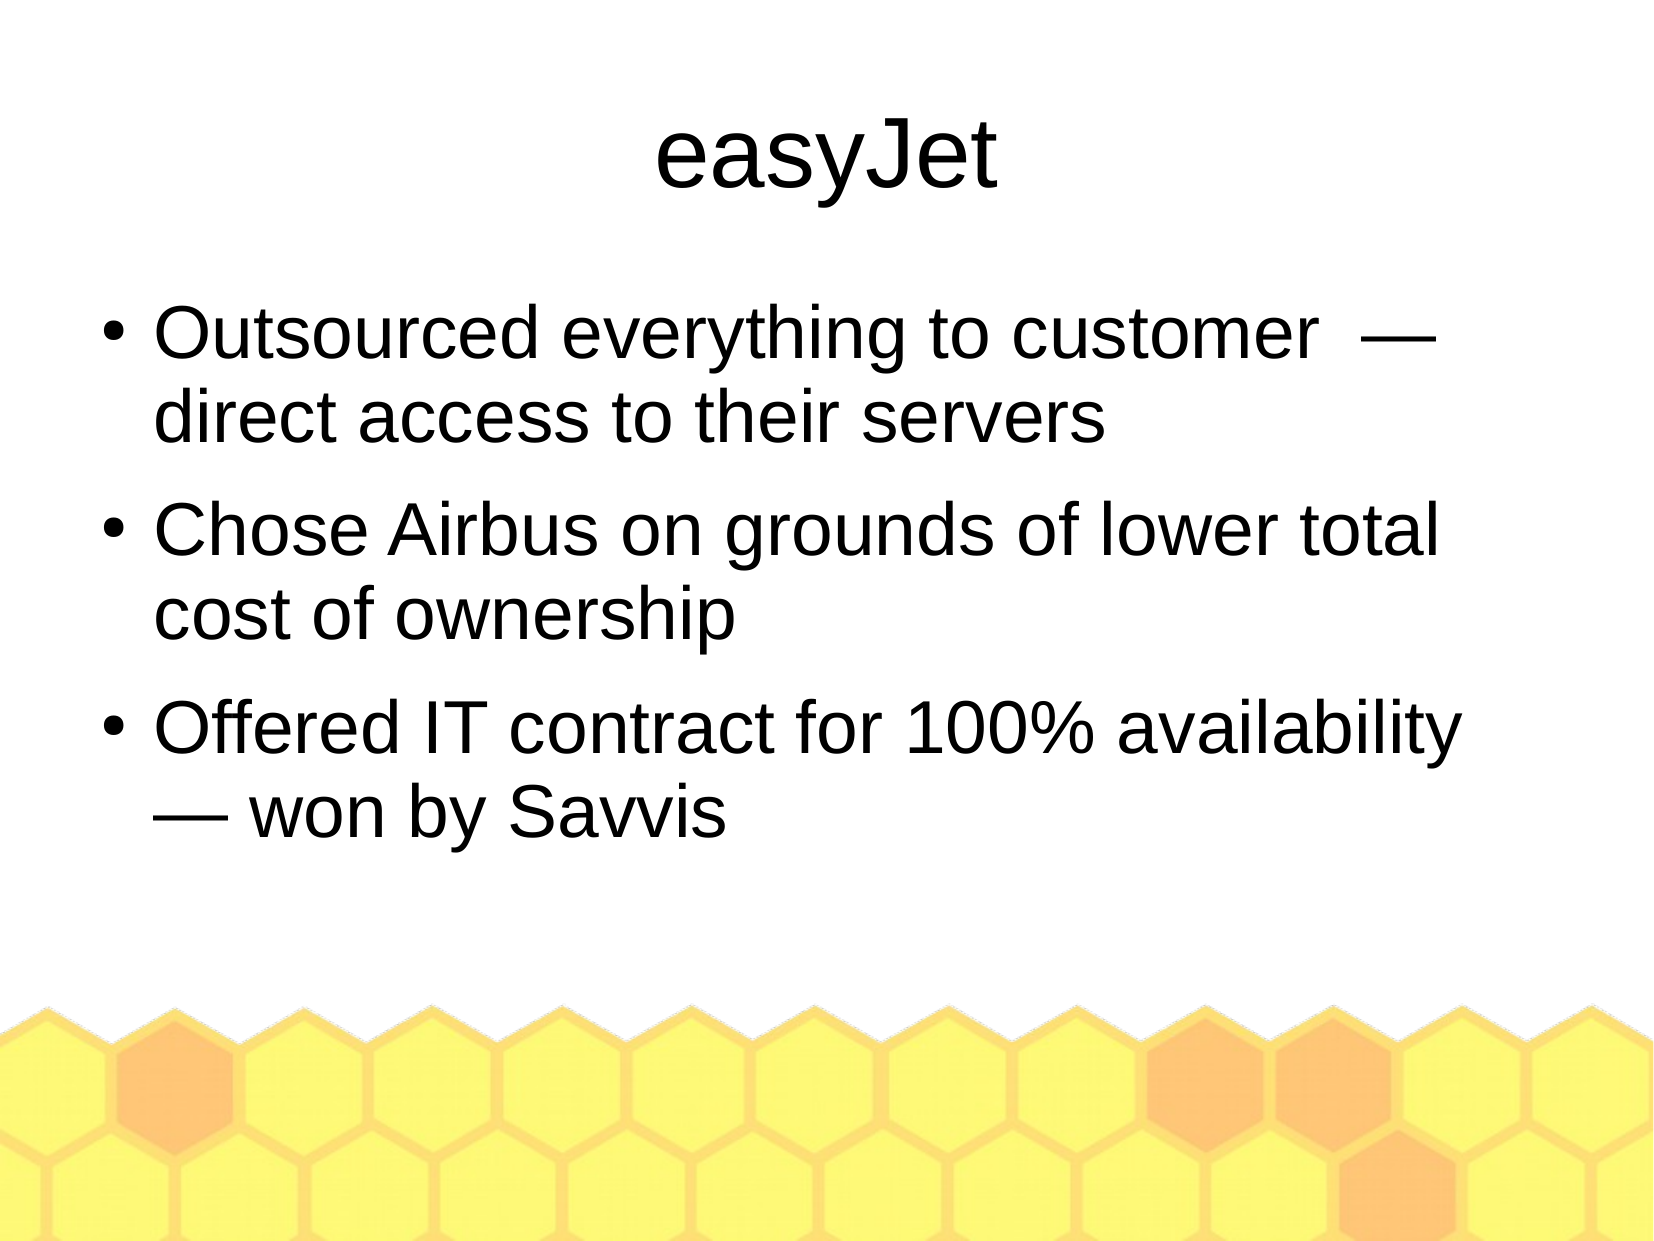

# easyJet
Outsourced everything to customer — direct access to their servers
Chose Airbus on grounds of lower total cost of ownership
Offered IT contract for 100% availability — won by Savvis